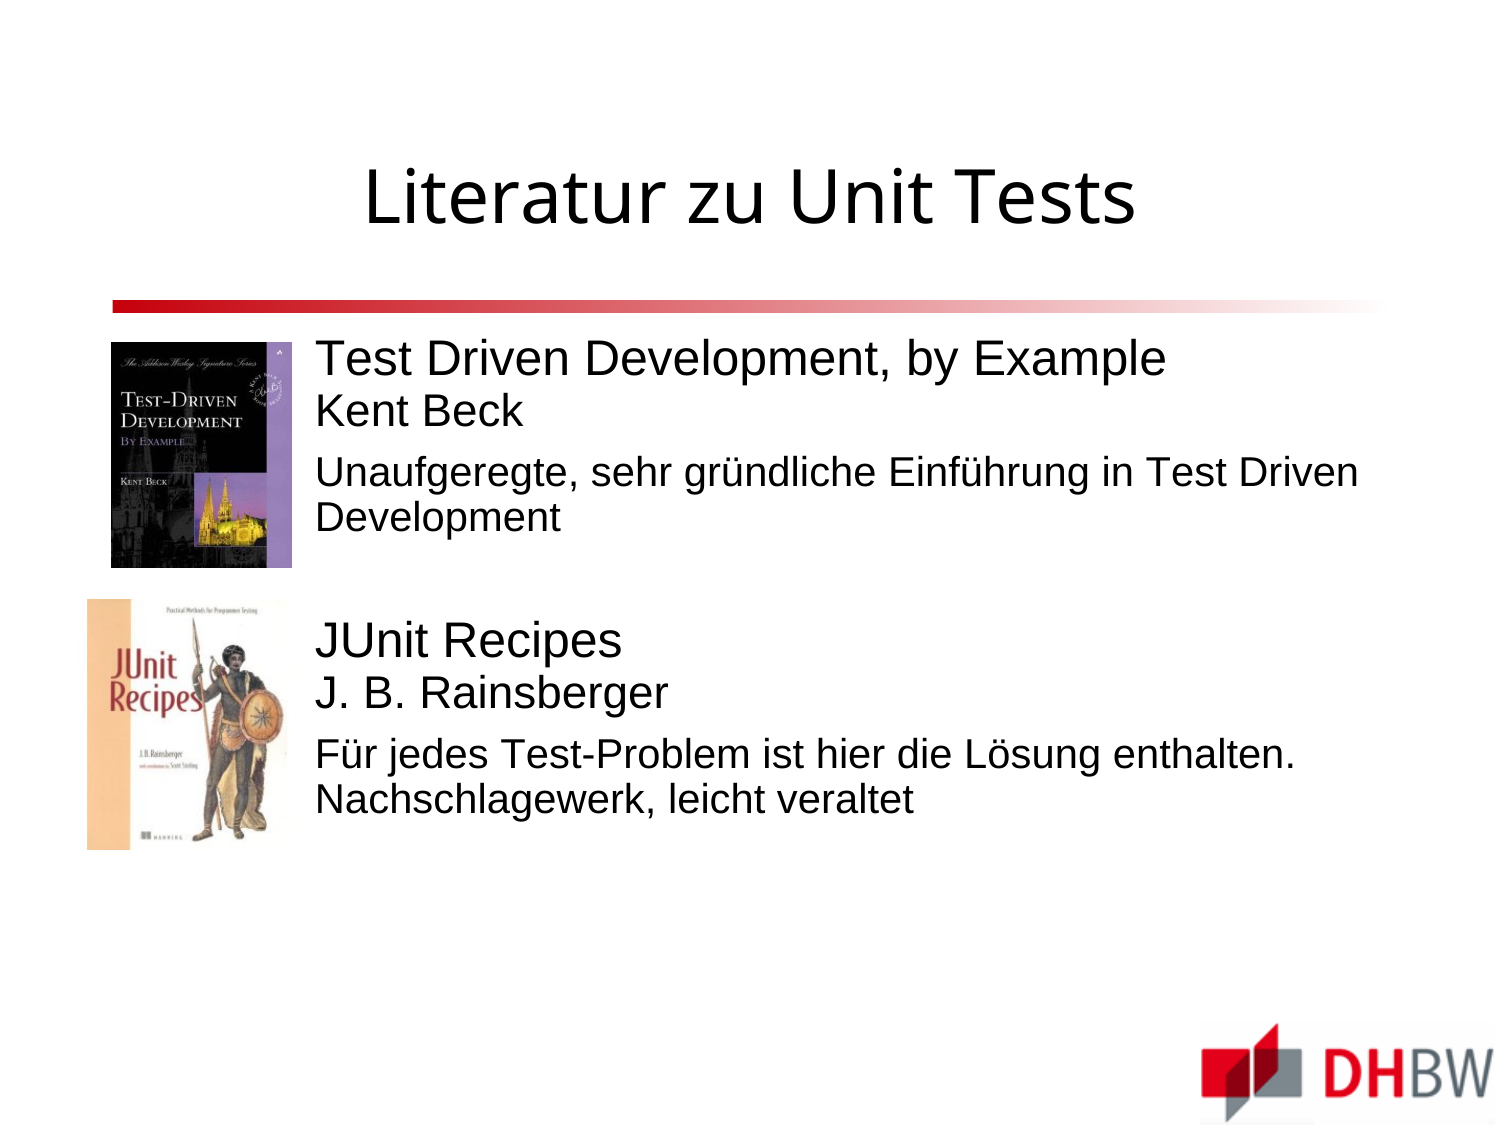

# Literatur zu Unit Tests
Test Driven Development, by Example
Kent Beck
Unaufgeregte, sehr gründliche Einführung in Test Driven Development
JUnit Recipes
J. B. Rainsberger
Für jedes Test-Problem ist hier die Lösung enthalten. Nachschlagewerk, leicht veraltet